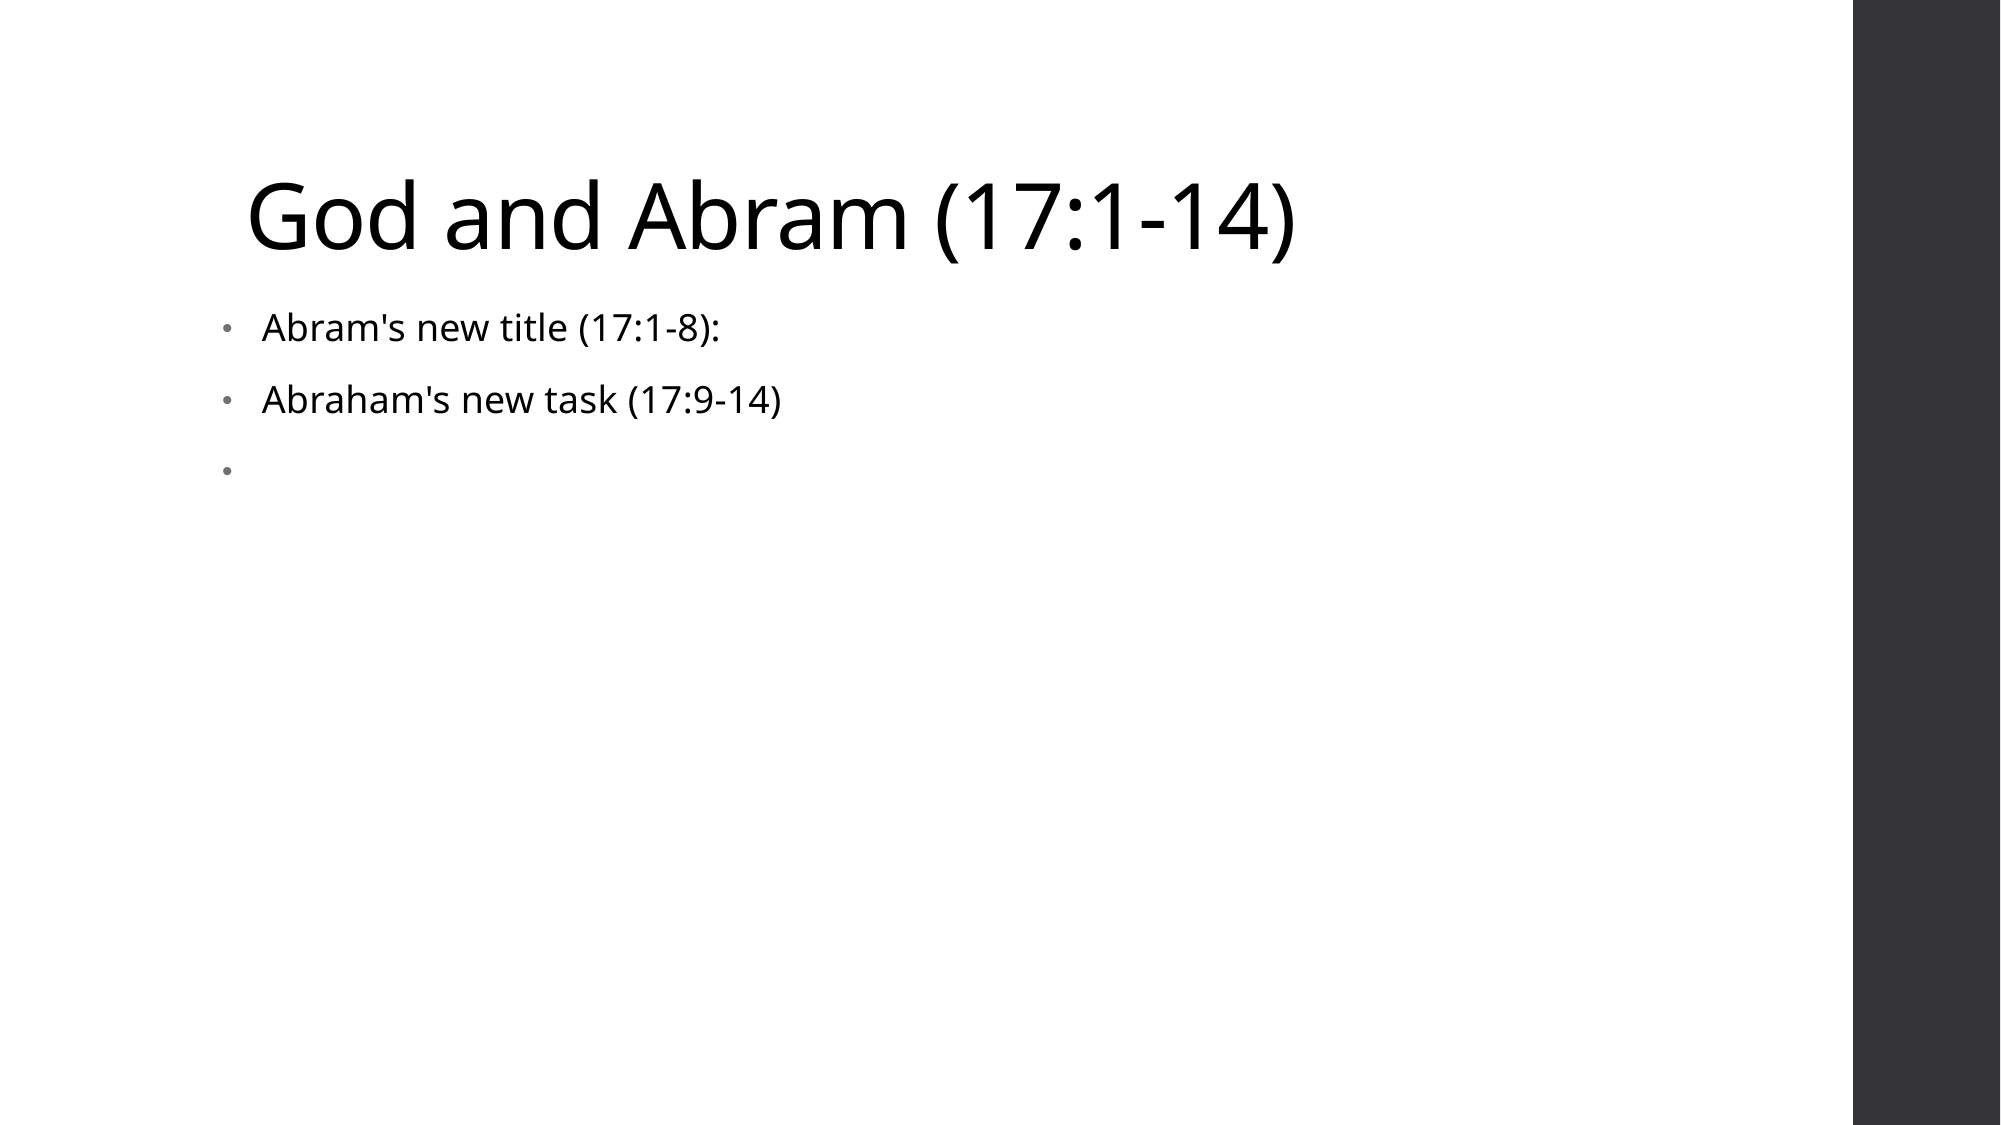

# God and Abram (17:1-14)
 Abram's new title (17:1-8):
 Abraham's new task (17:9-14)